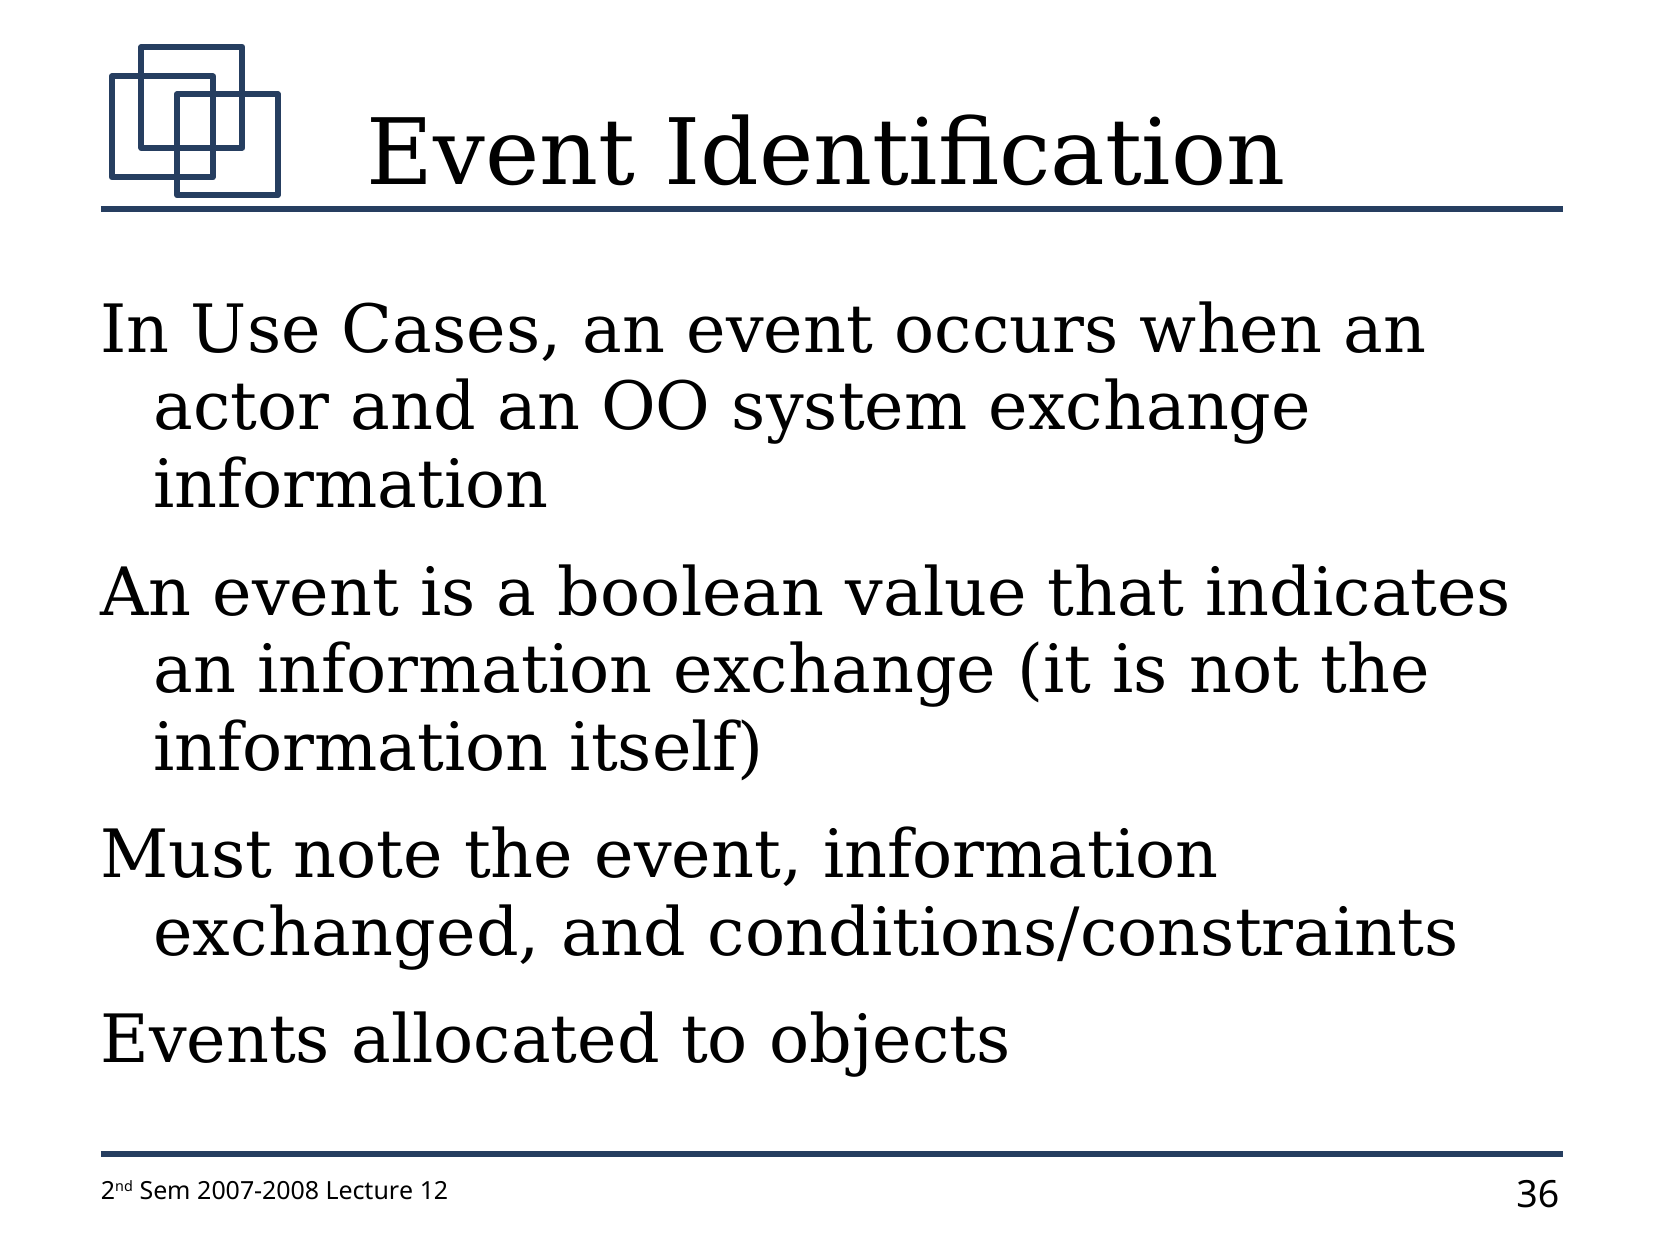

# Event Identification
In Use Cases, an event occurs when an actor and an OO system exchange information
An event is a boolean value that indicates an information exchange (it is not the information itself)
Must note the event, information exchanged, and conditions/constraints
Events allocated to objects